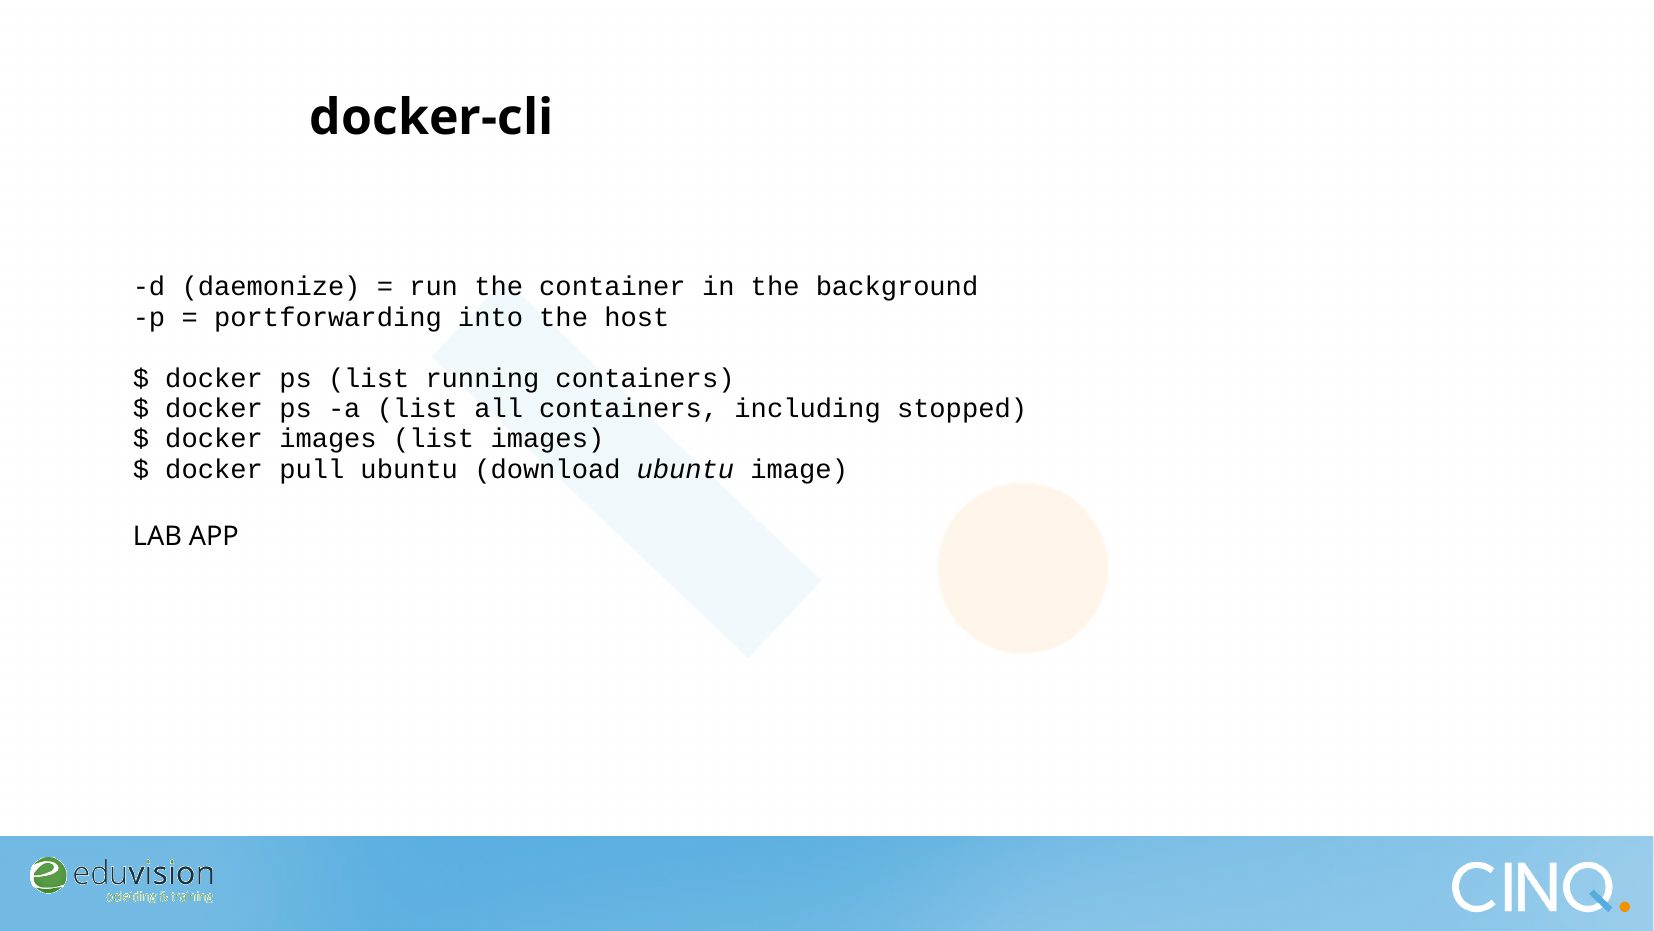

docker-cli
-d (daemonize) = run the container in the background
-p = portforwarding into the host
$ docker ps (list running containers)
$ docker ps -a (list all containers, including stopped)
$ docker images (list images)
$ docker pull ubuntu (download ubuntu image)
LAB APP